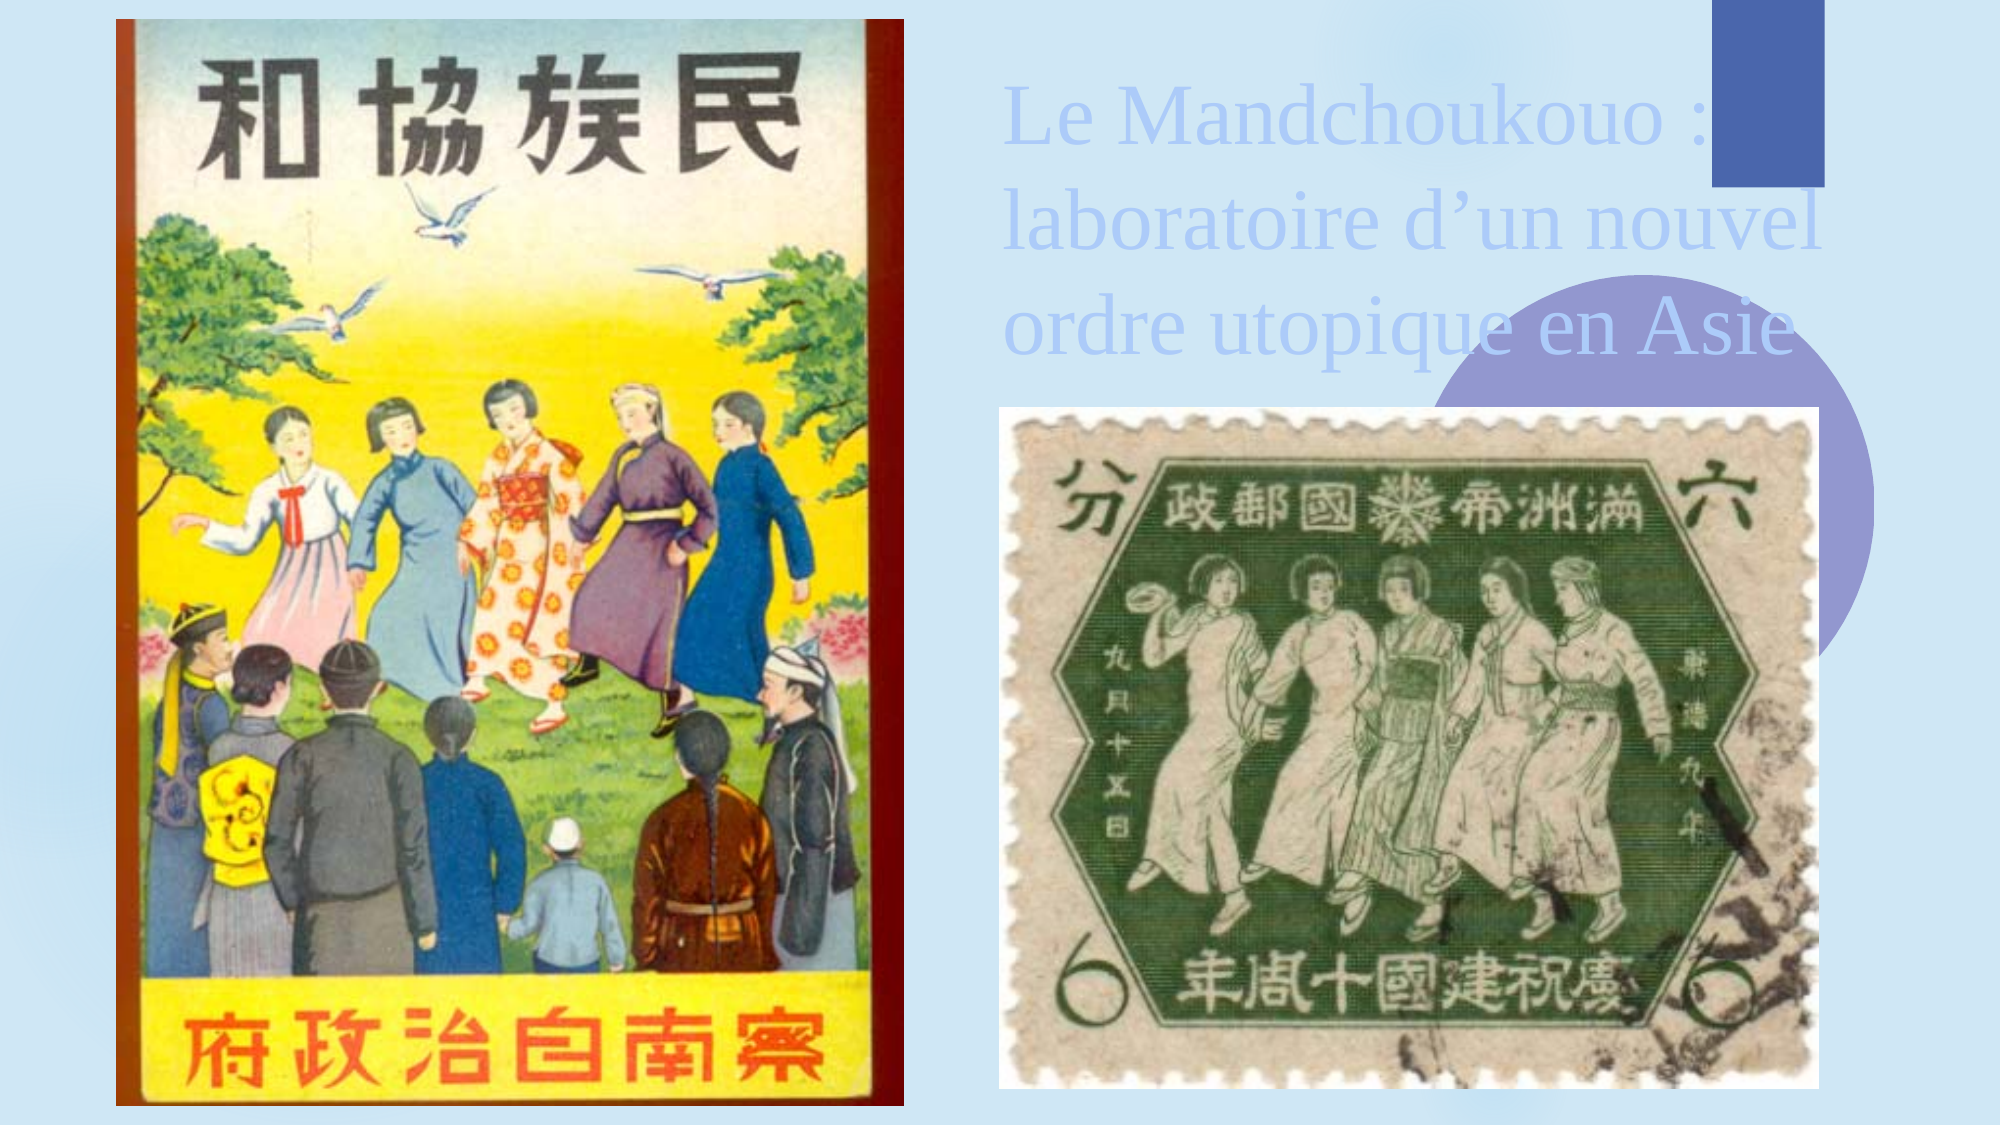

# Le Mandchoukouo : laboratoire d’un nouvel ordre utopique en Asie